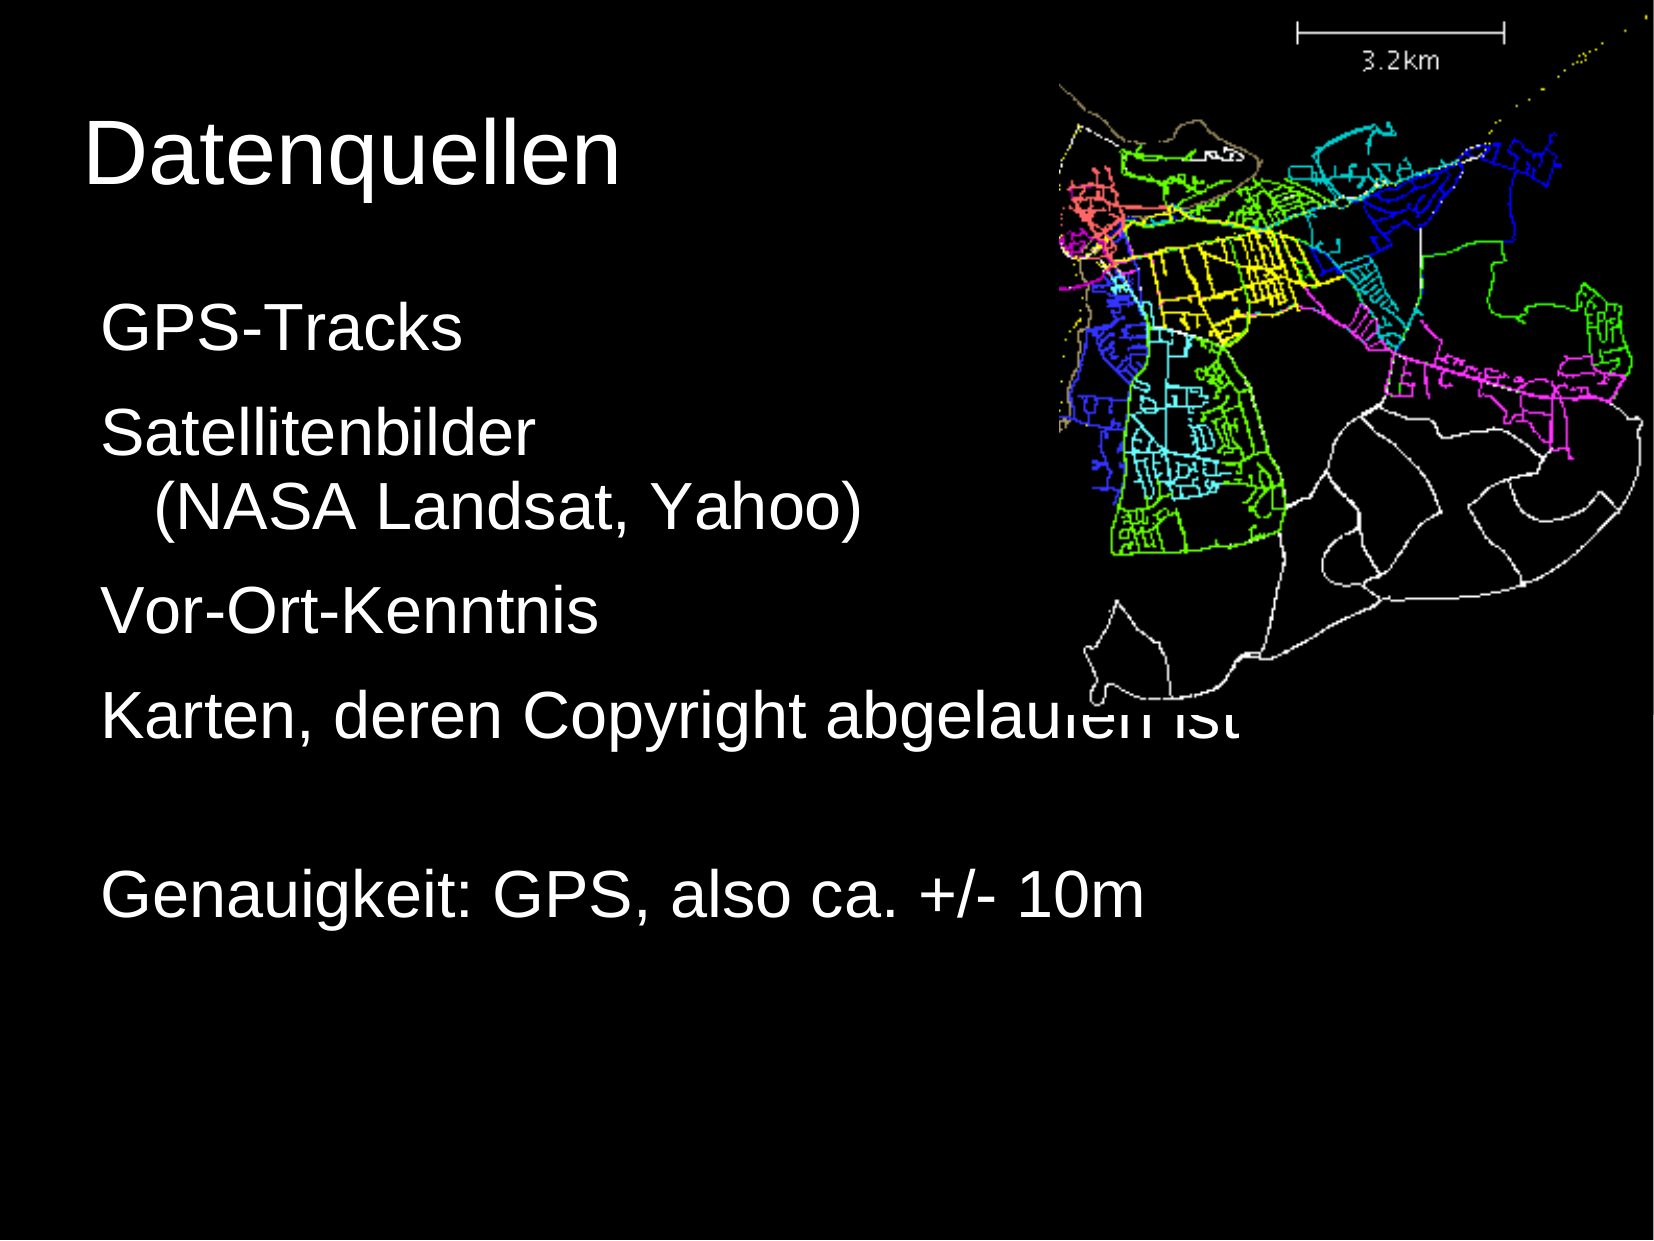

# Datenquellen
GPS-Tracks
Satellitenbilder
(NASA Landsat, Yahoo)
Vor-Ort-Kenntnis
Karten, deren Copyright abgelaufen ist
Genauigkeit: GPS, also ca. +/- 10m